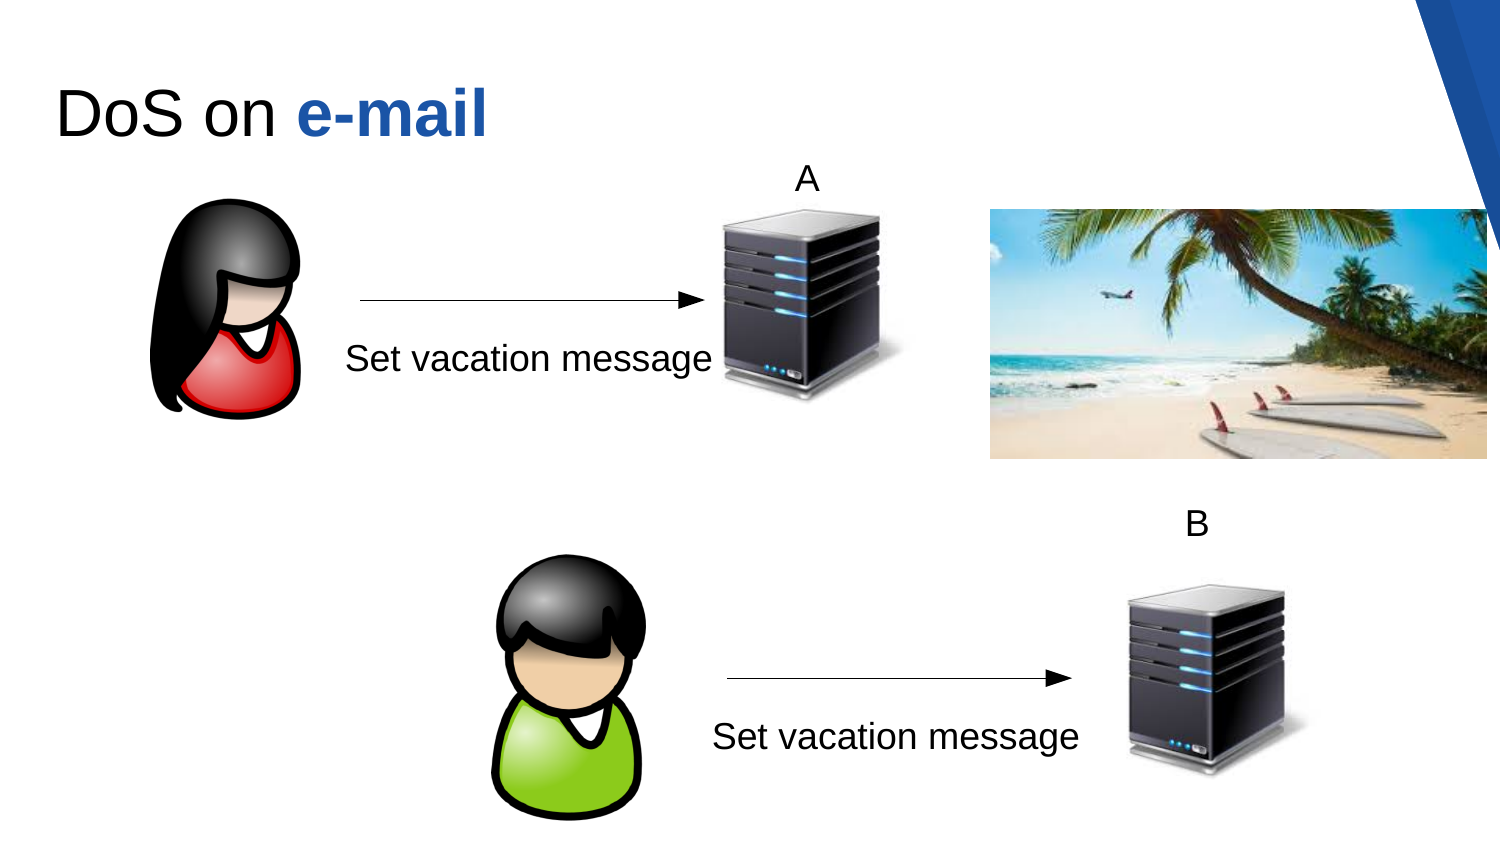

# DoS on e-mail
A
Set vacation message
B
Set vacation message